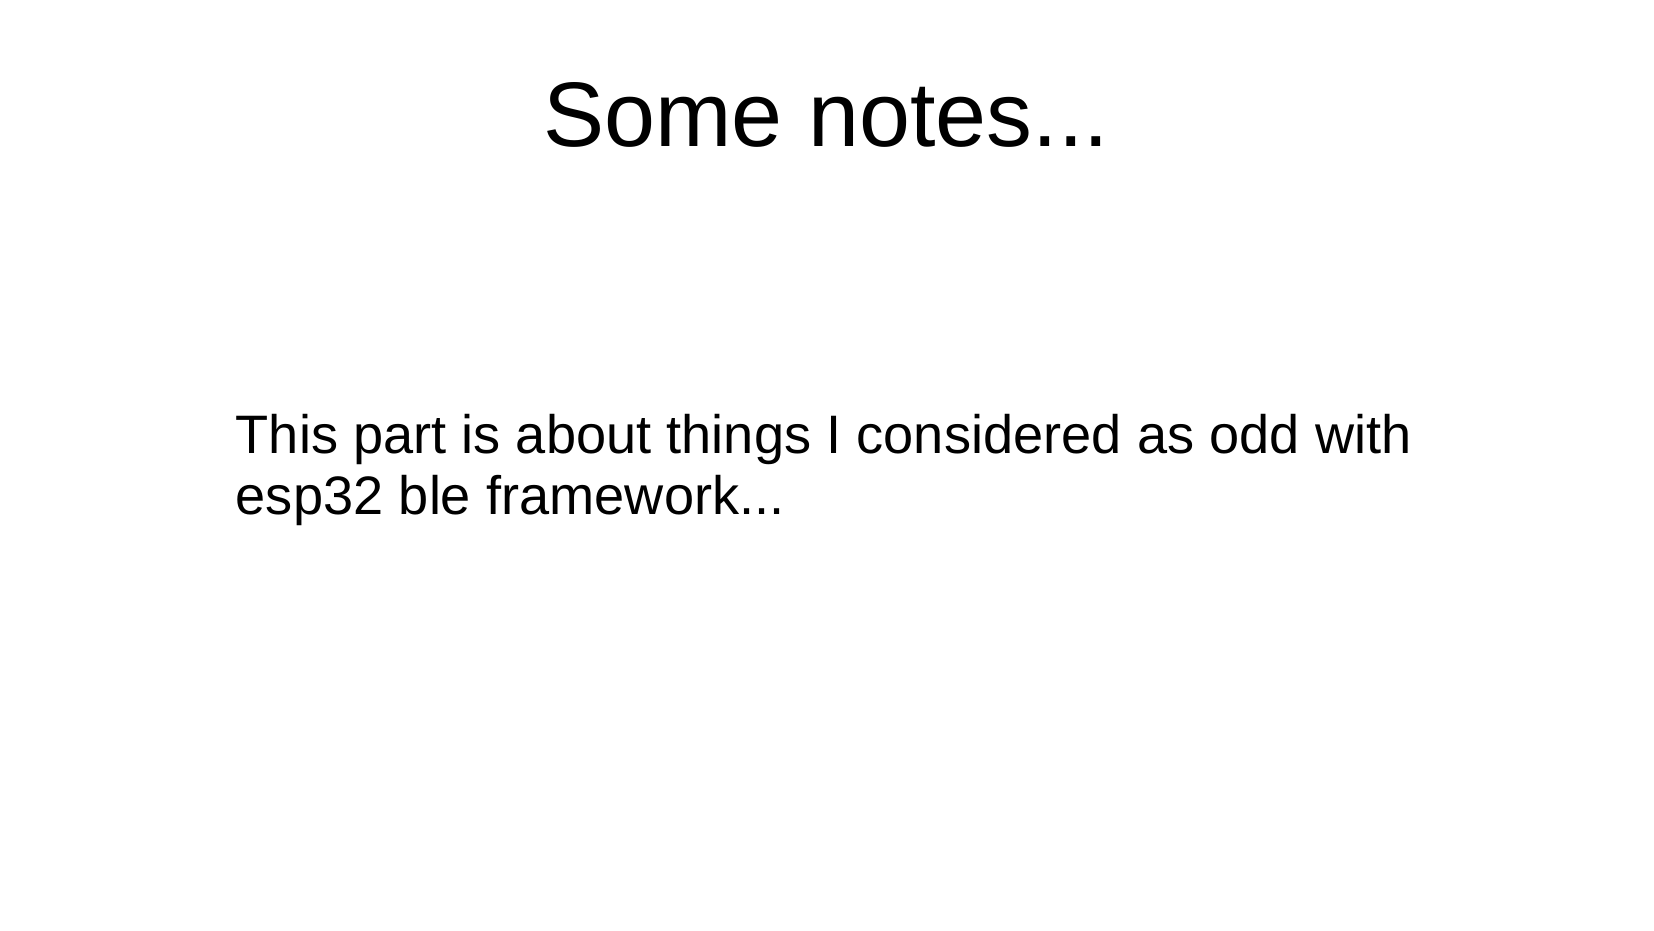

# Some notes...
This part is about things I considered as odd with esp32 ble framework...